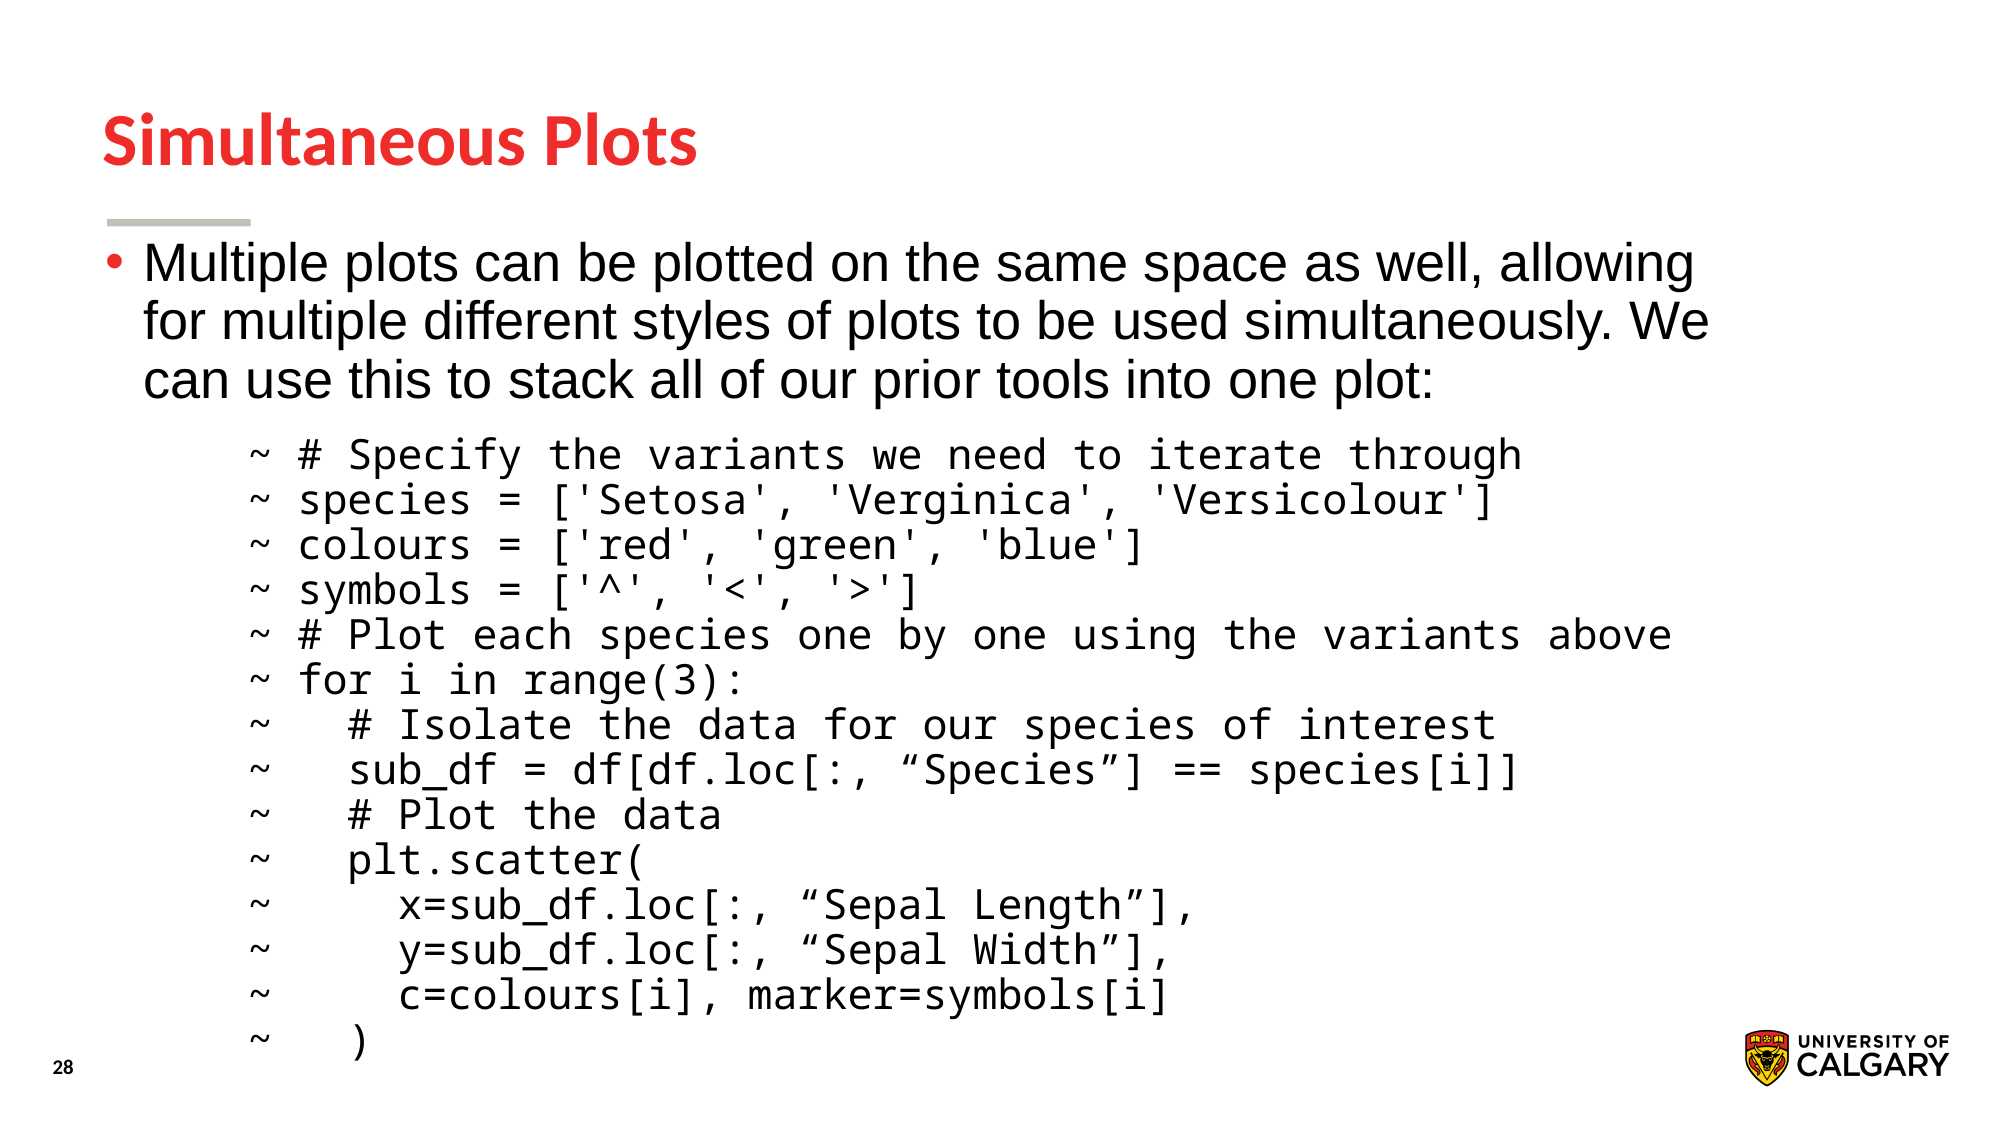

# Simultaneous Plots
Multiple plots can be plotted on the same space as well, allowing for multiple different styles of plots to be used simultaneously. We can use this to stack all of our prior tools into one plot:
~ # Specify the variants we need to iterate through
~ species = ['Setosa', 'Verginica', 'Versicolour']
~ colours = ['red', 'green', 'blue']
~ symbols = ['^', '<', '>']
~ # Plot each species one by one using the variants above
~ for i in range(3):
~ # Isolate the data for our species of interest
~ sub_df = df[df.loc[:, “Species”] == species[i]]
~ # Plot the data
~ plt.scatter(
~ x=sub_df.loc[:, “Sepal Length”],
~ y=sub_df.loc[:, “Sepal Width”],
~ c=colours[i], marker=symbols[i]
~ )